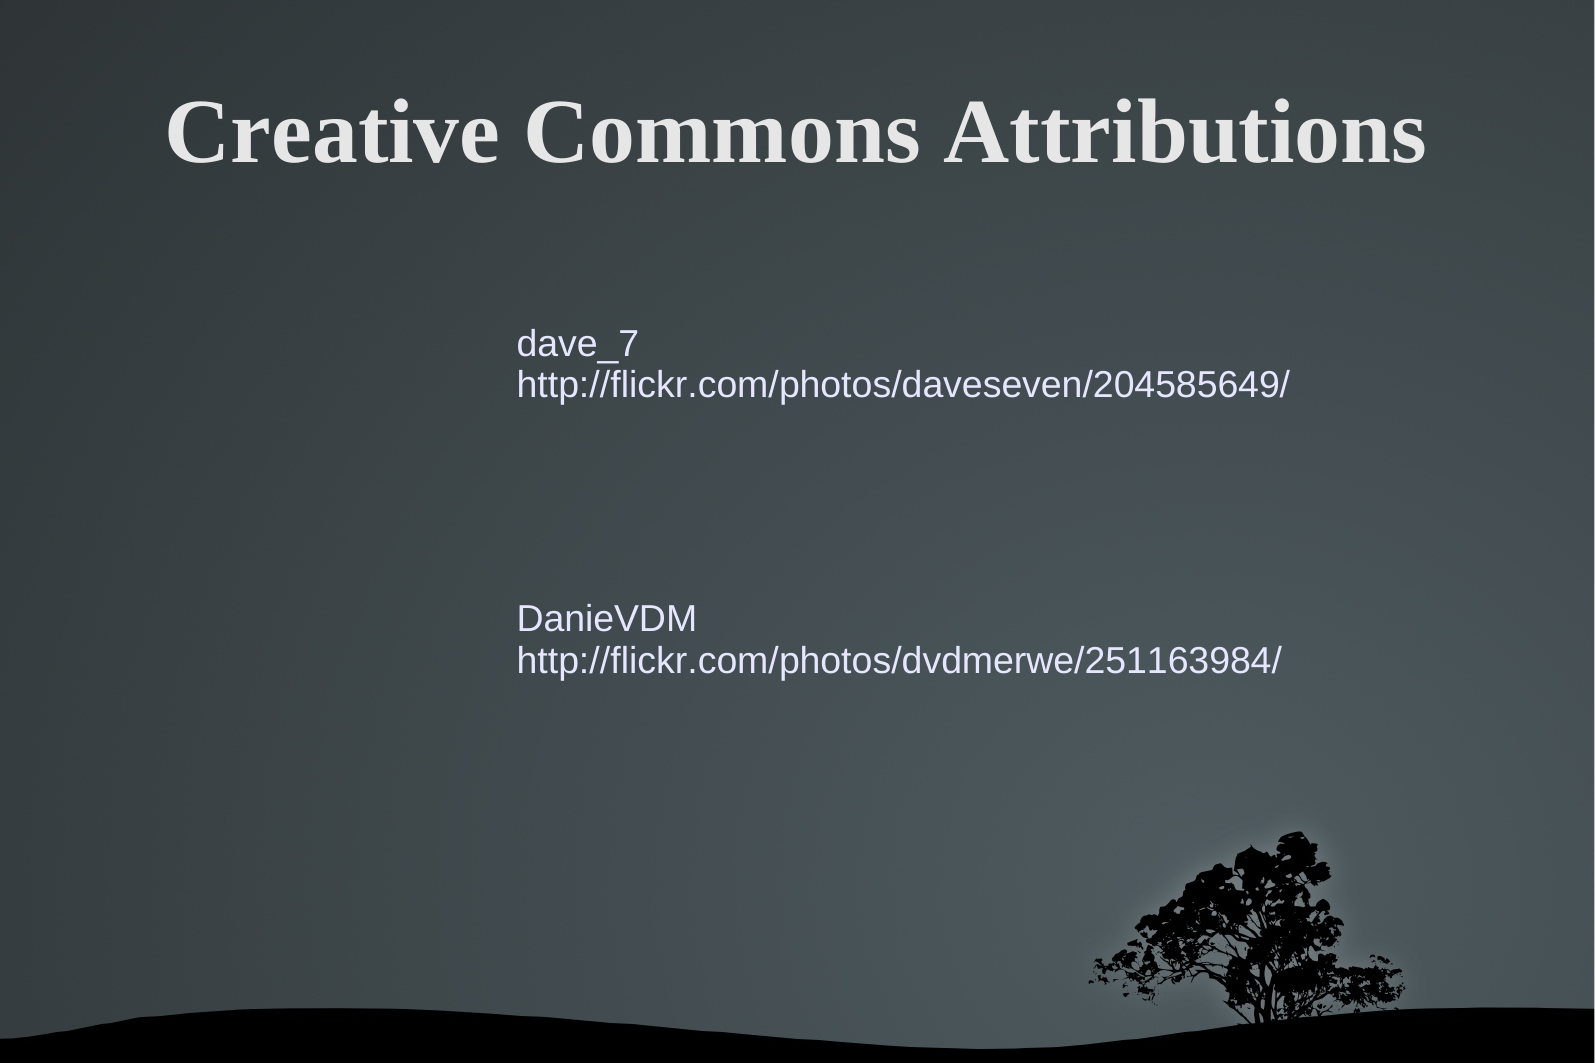

# Creative Commons Attributions
dave_7
http://flickr.com/photos/daveseven/204585649/
DanieVDM
http://flickr.com/photos/dvdmerwe/251163984/